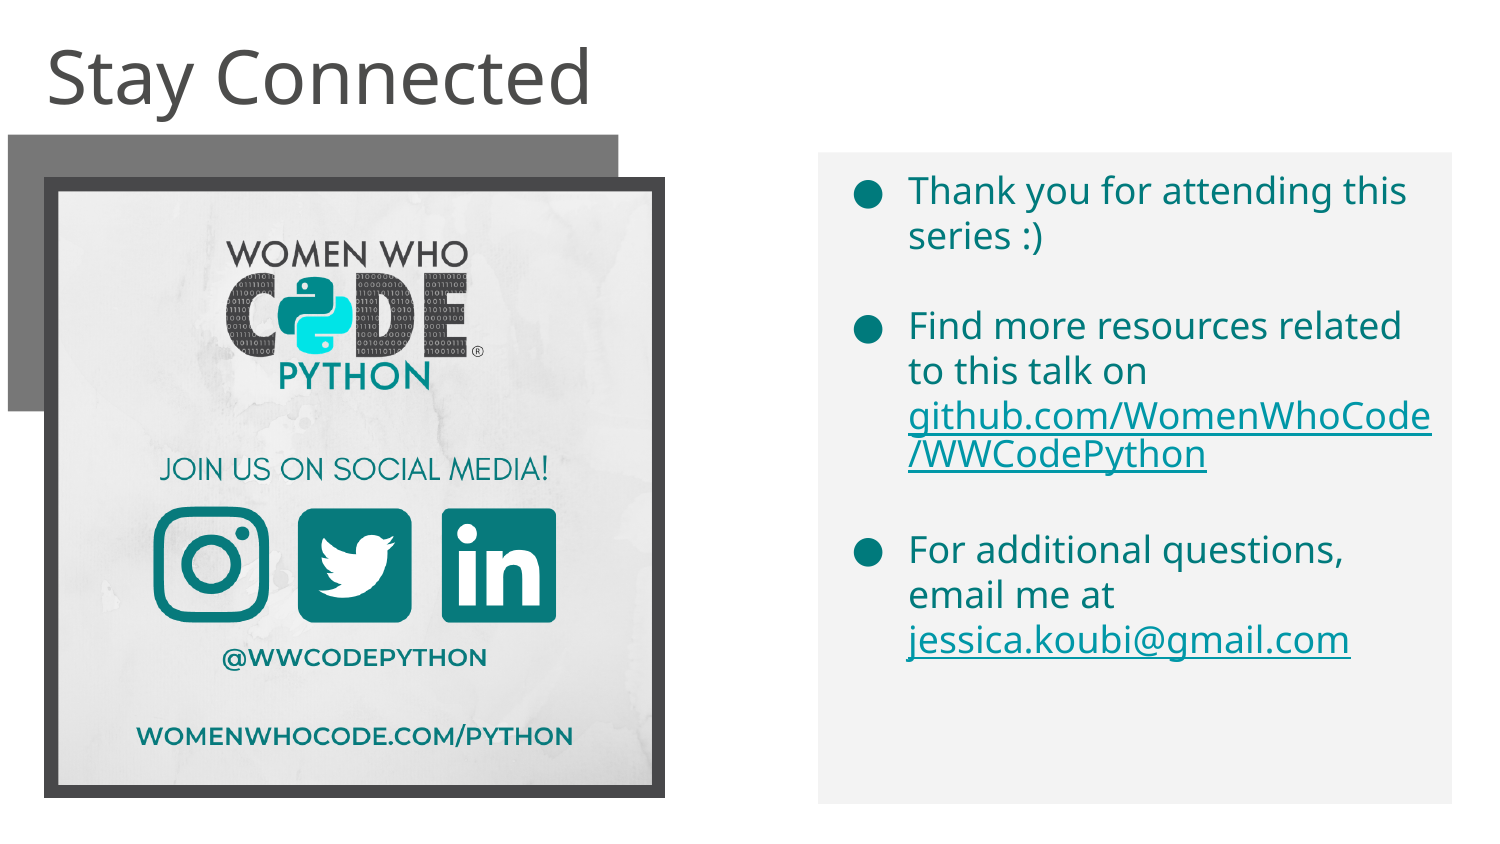

# Stay Connected
Thank you for attending this series :)
Find more resources related to this talk on github.com/WomenWhoCode/WWCodePython
For additional questions, email me at jessica.koubi@gmail.com